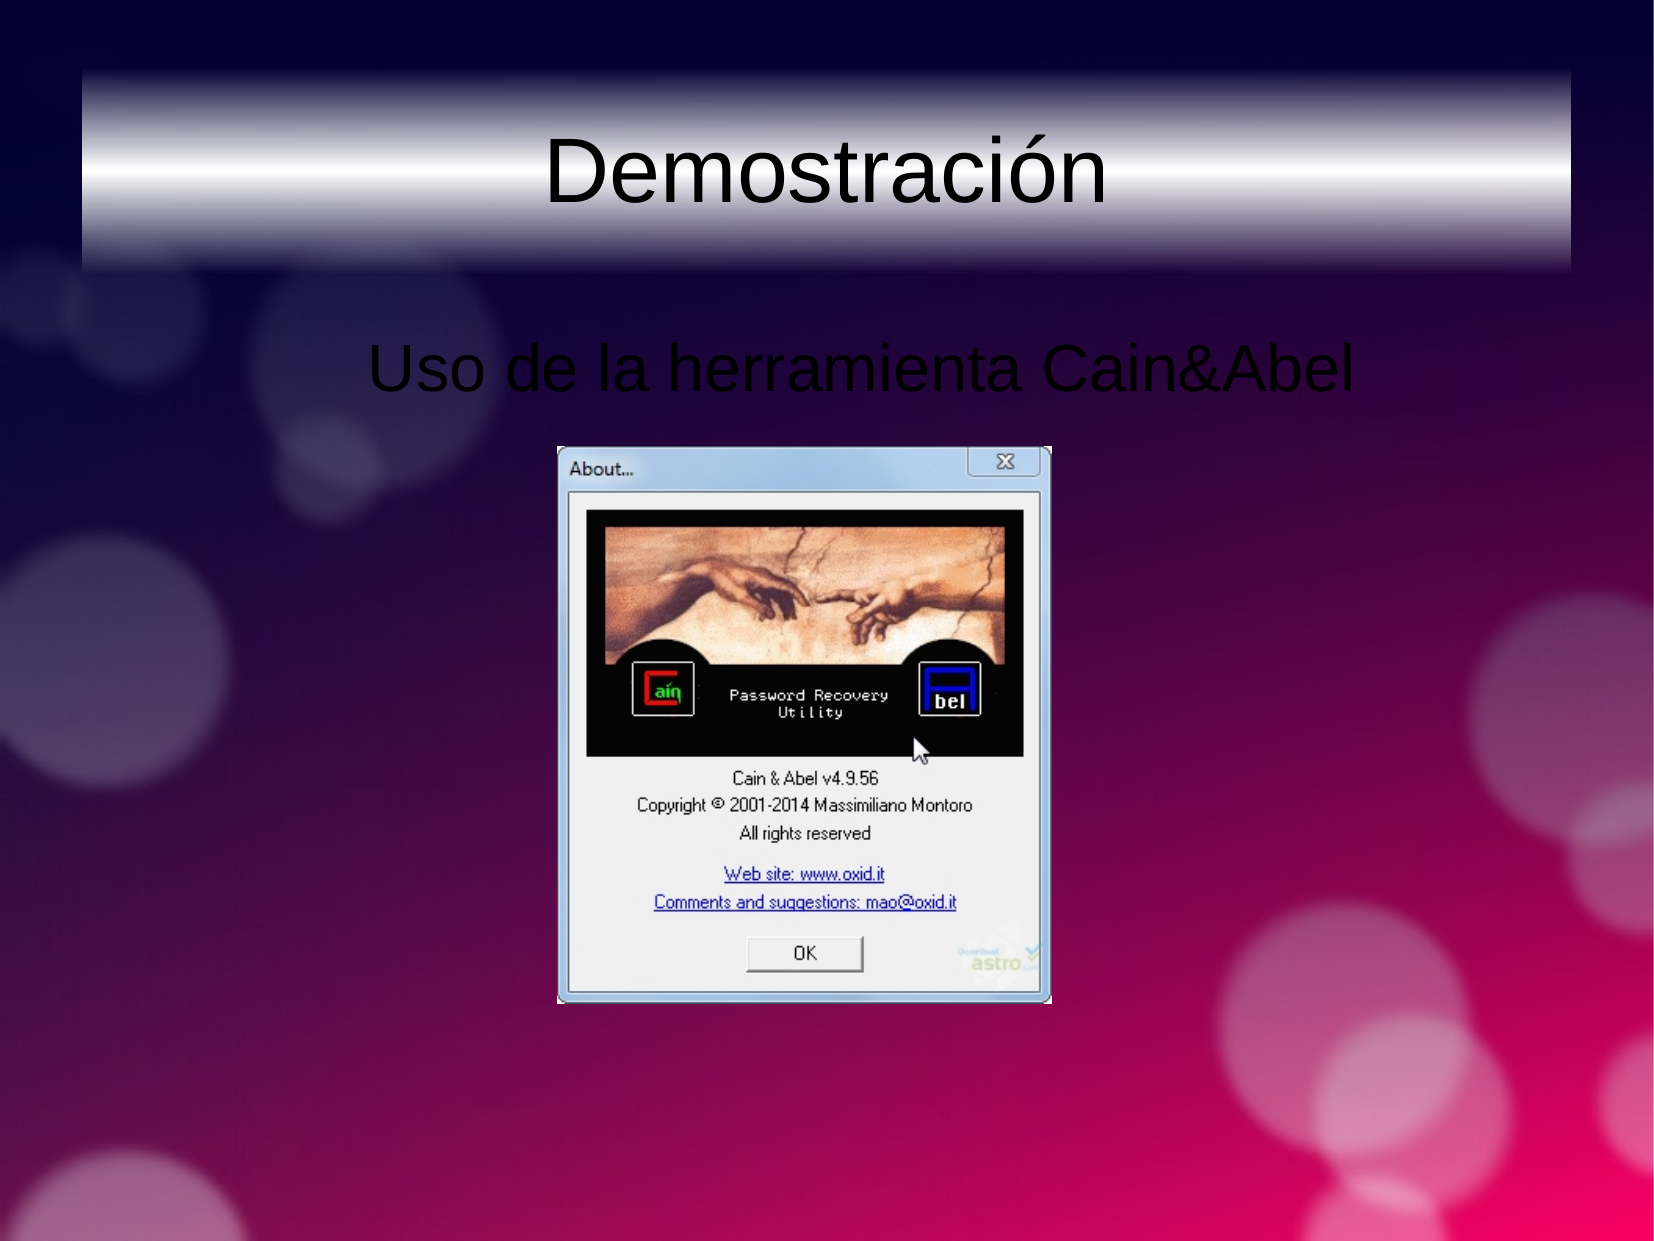

# Demostración
Uso de la herramienta Cain&Abel